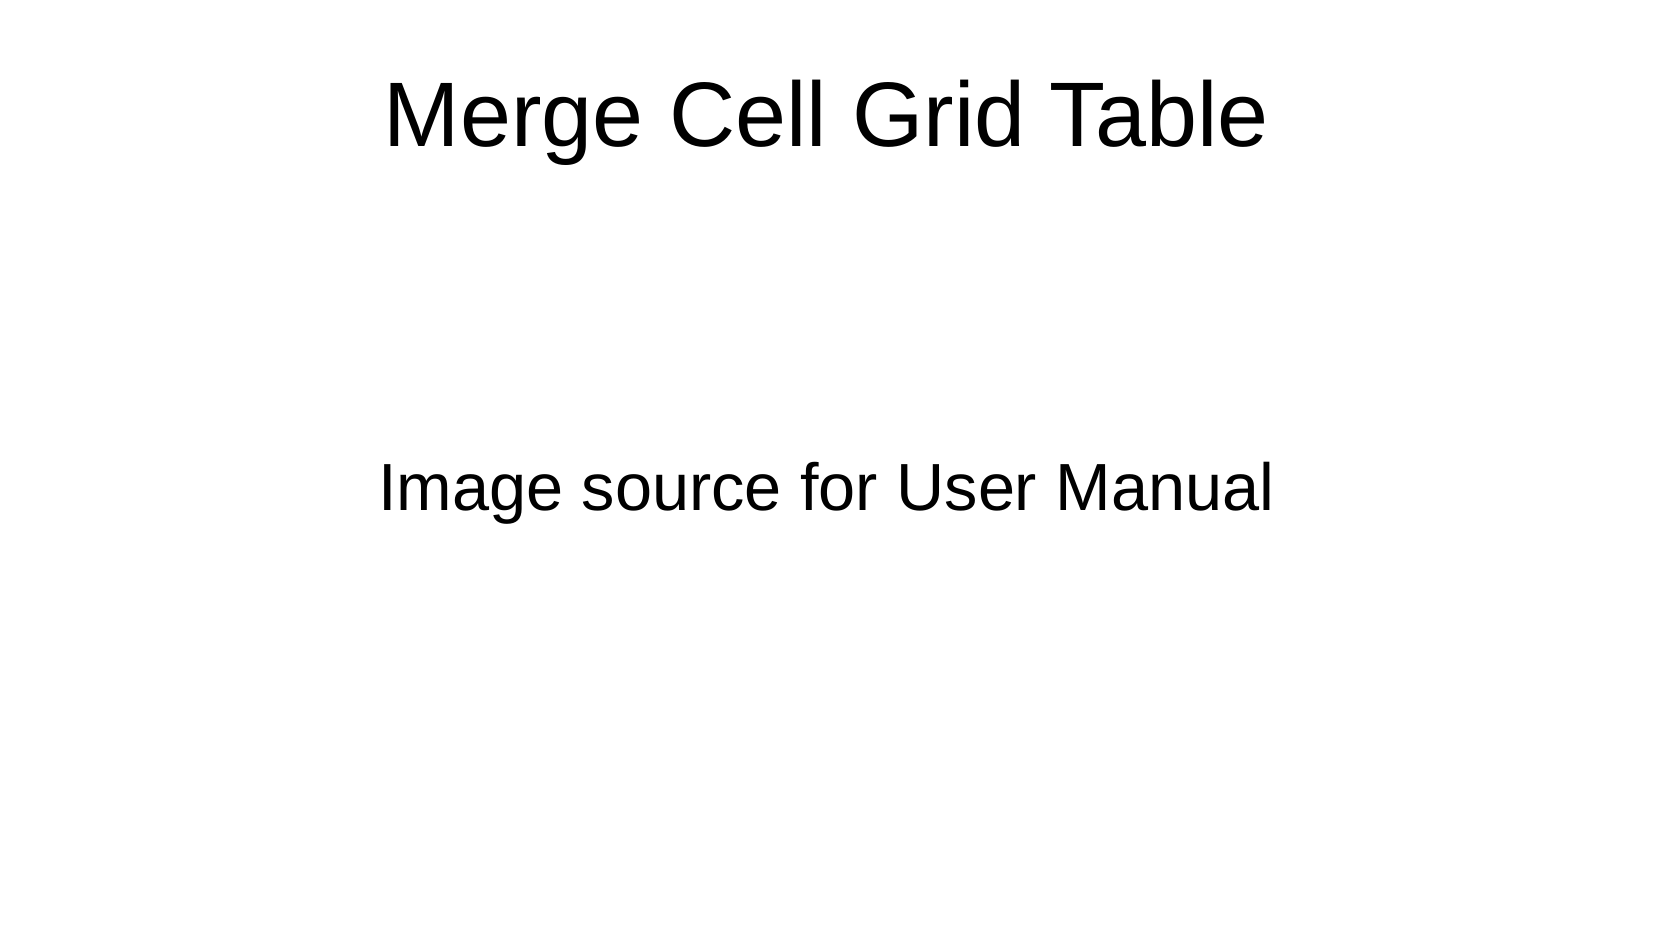

# Merge Cell Grid Table
Image source for User Manual